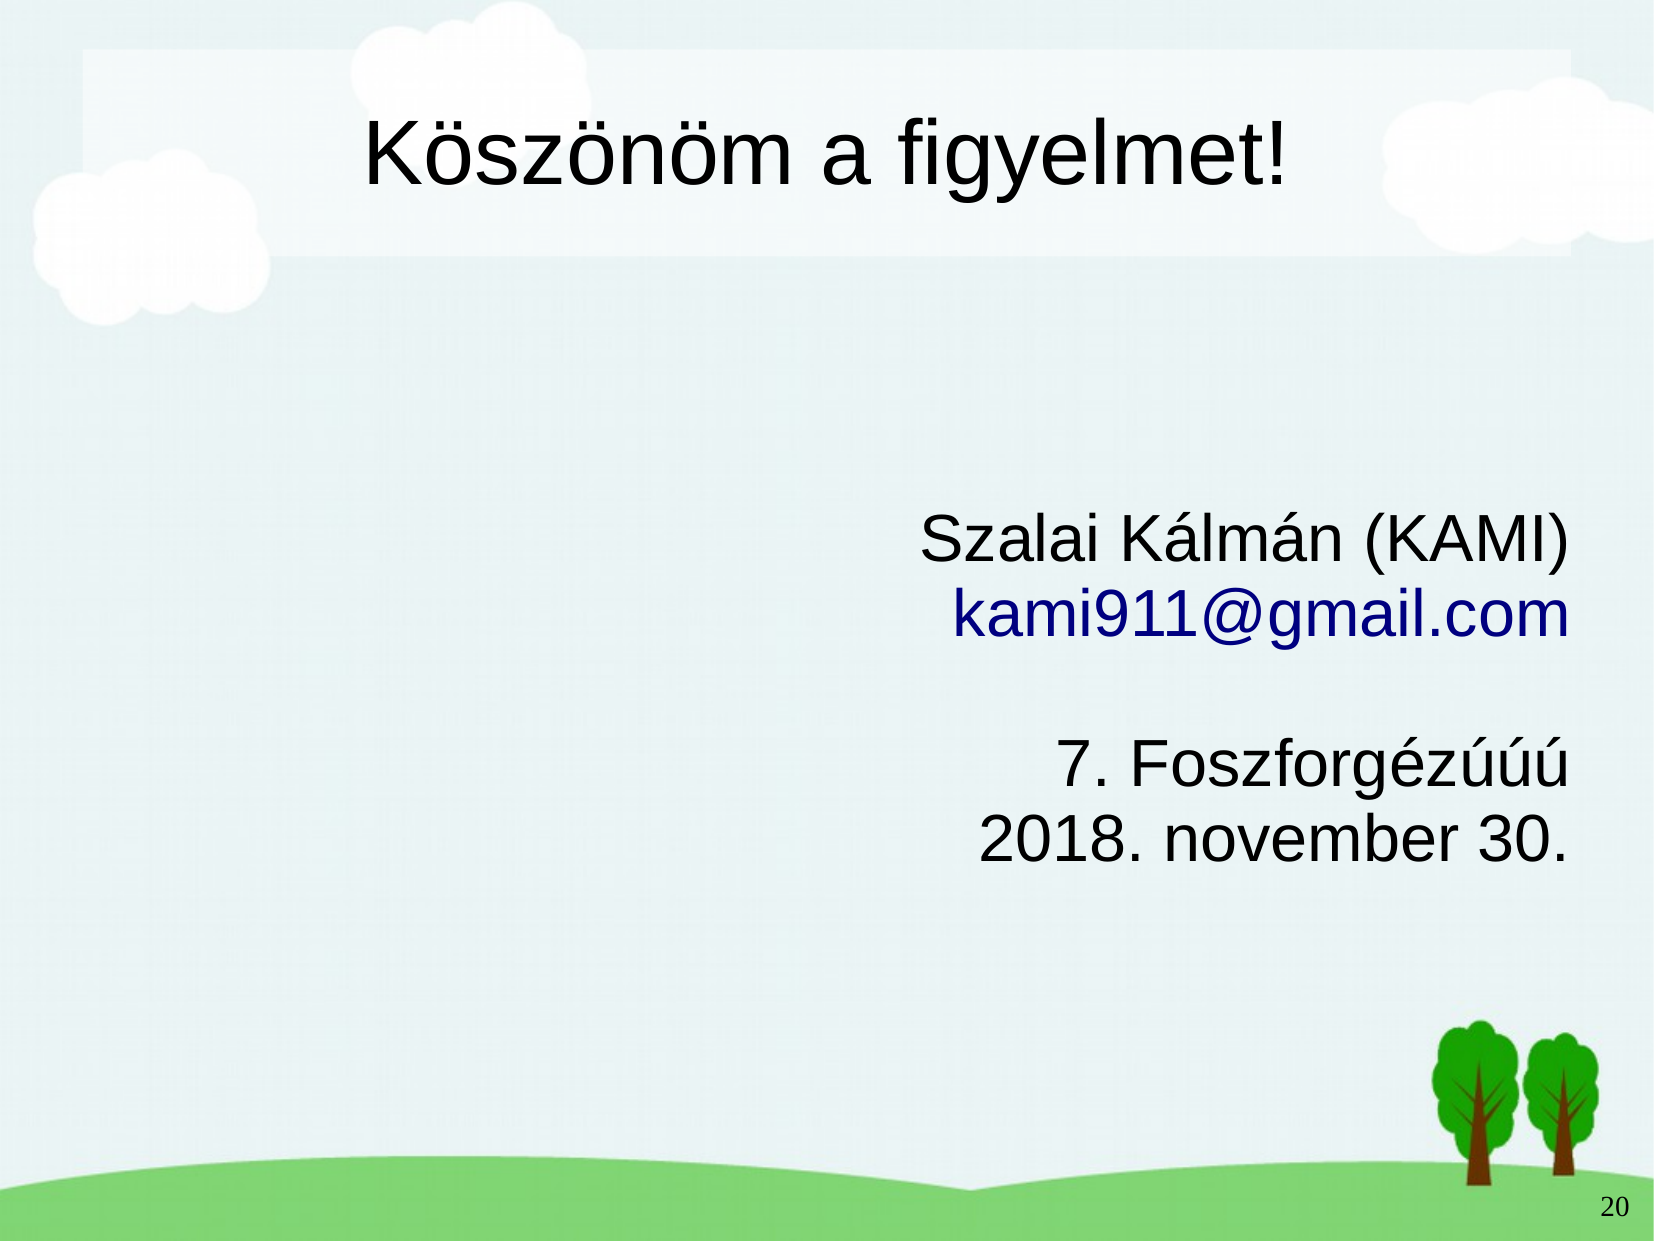

# Köszönöm a figyelmet!
Szalai Kálmán (KAMI)
kami911@gmail.com
7. Foszforgézúúú
2018. november 30.
20